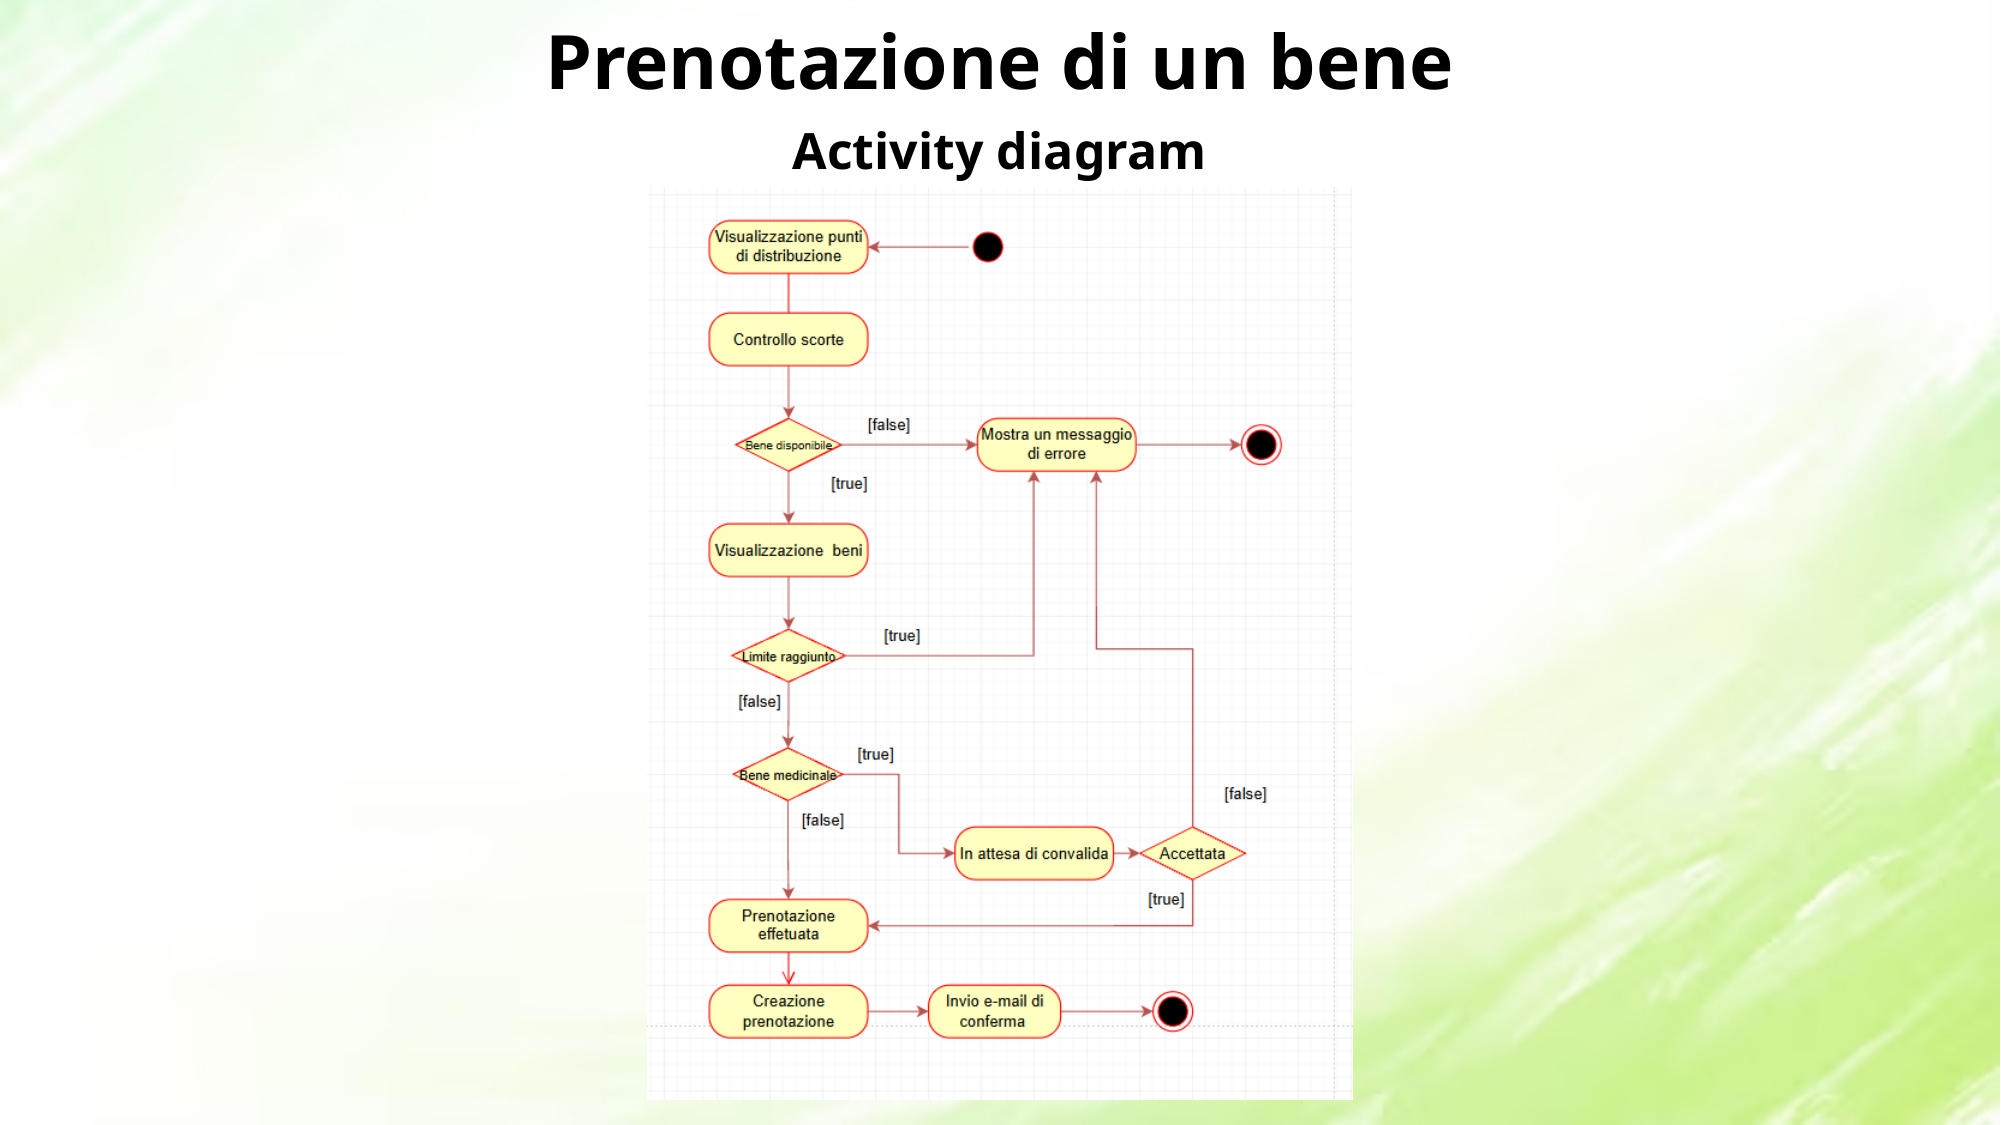

Prenotazione di un bene
#
Activity diagram